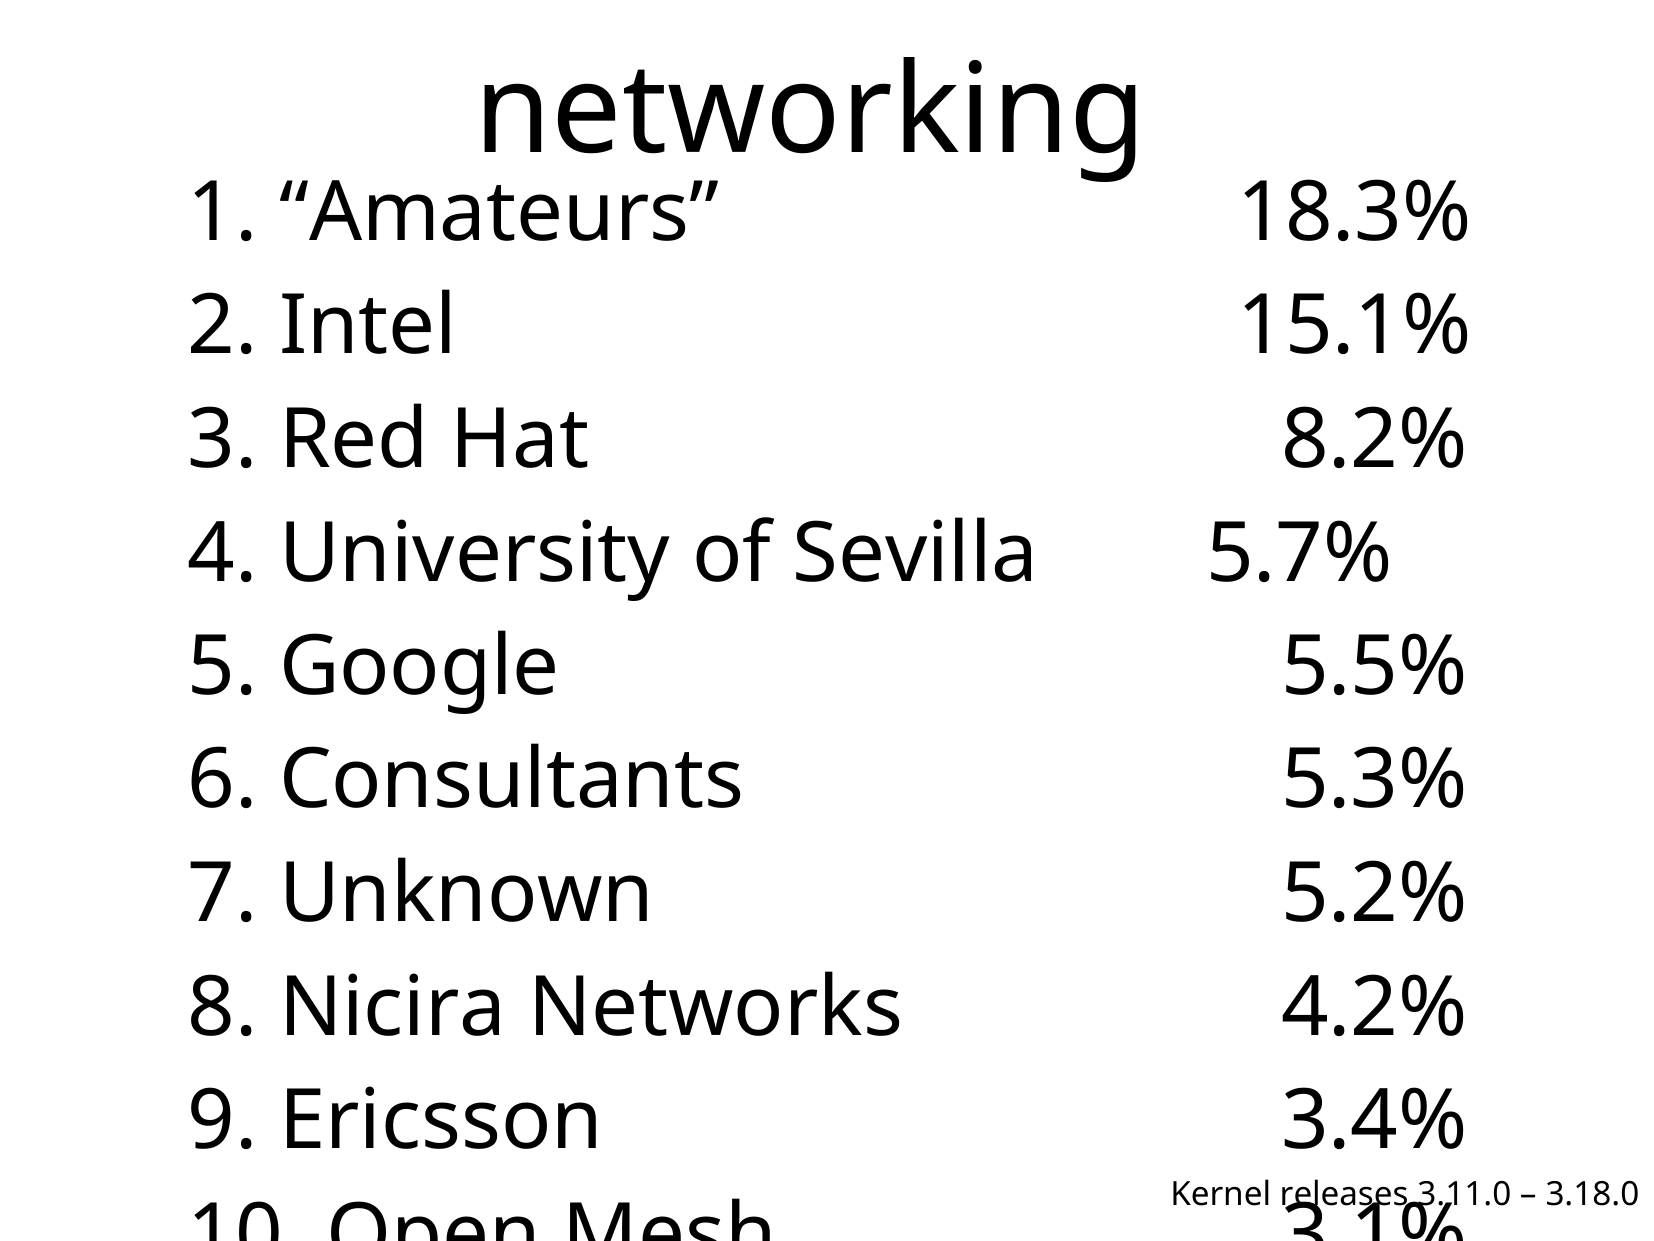

networking
1. “Amateurs”							18.3%
2. Intel											15.1%
3. Red Hat									 8.2%
4. University of Sevilla		 5.7%
5. Google										 5.5%
6. Consultants							 5.3%
7. Unknown								 5.2%
8. Nicira Networks					 4.2%
9. Ericsson									 3.4%
10. Open Mesh							 3.1%
Kernel releases 3.11.0 – 3.18.0